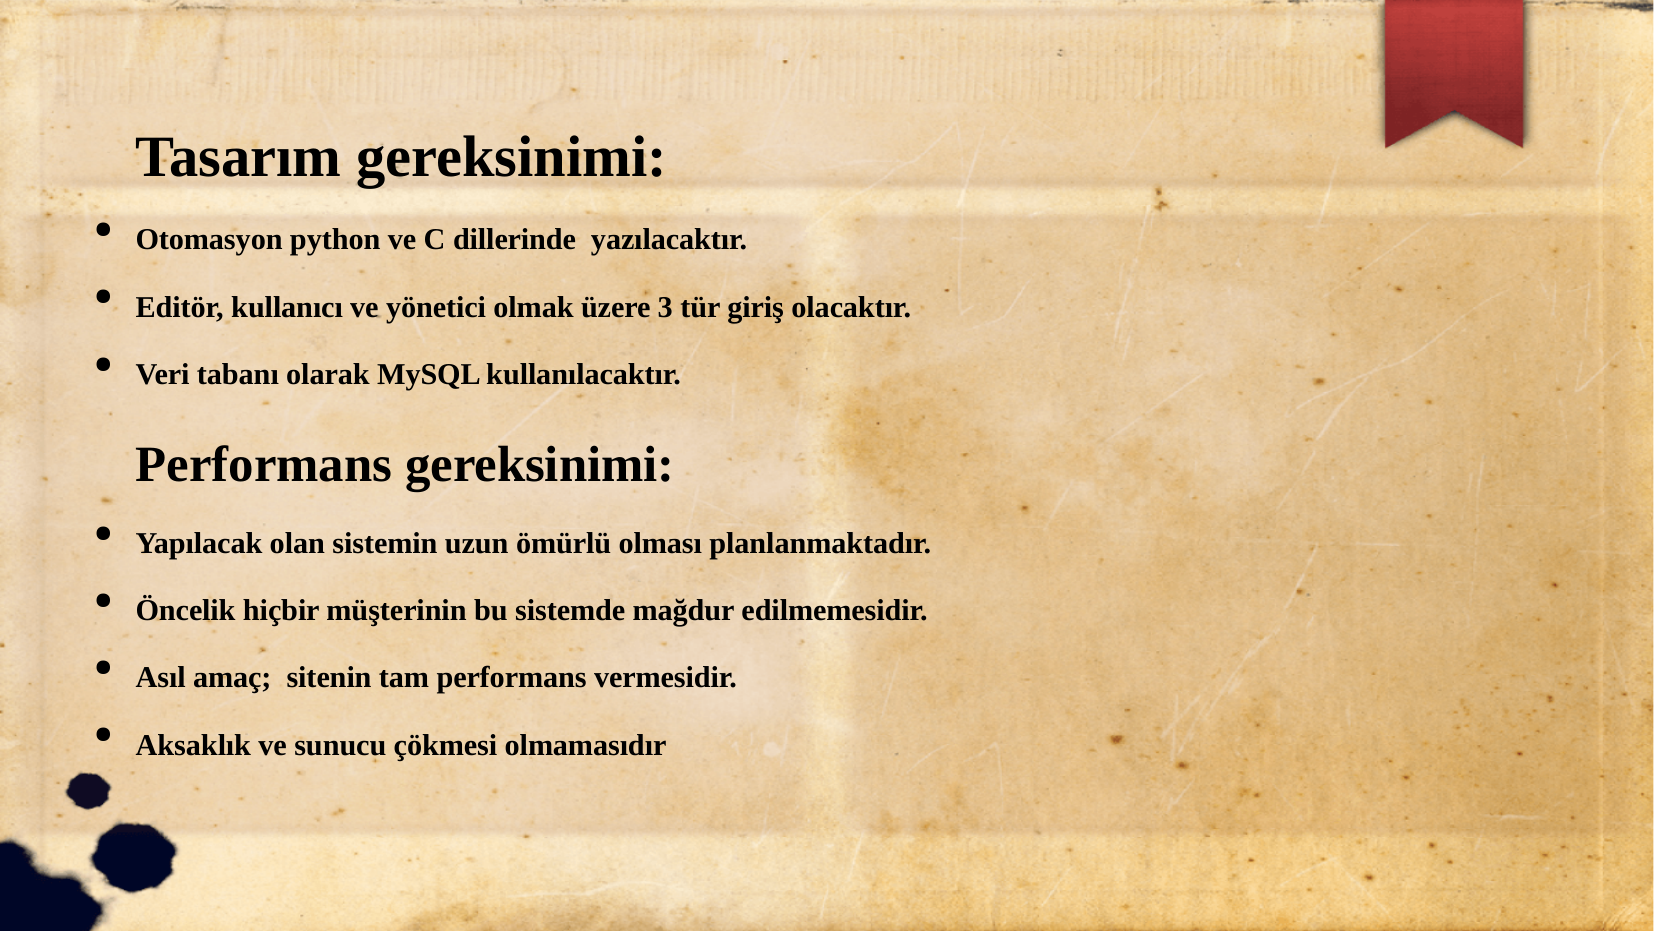

# Tasarım gereksinimi:
Otomasyon python ve C dillerinde yazılacaktır.
Editör, kullanıcı ve yönetici olmak üzere 3 tür giriş olacaktır.
Veri tabanı olarak MySQL kullanılacaktır.
Performans gereksinimi:
Yapılacak olan sistemin uzun ömürlü olması planlanmaktadır.
Öncelik hiçbir müşterinin bu sistemde mağdur edilmemesidir.
Asıl amaç; sitenin tam performans vermesidir.
Aksaklık ve sunucu çökmesi olmamasıdır